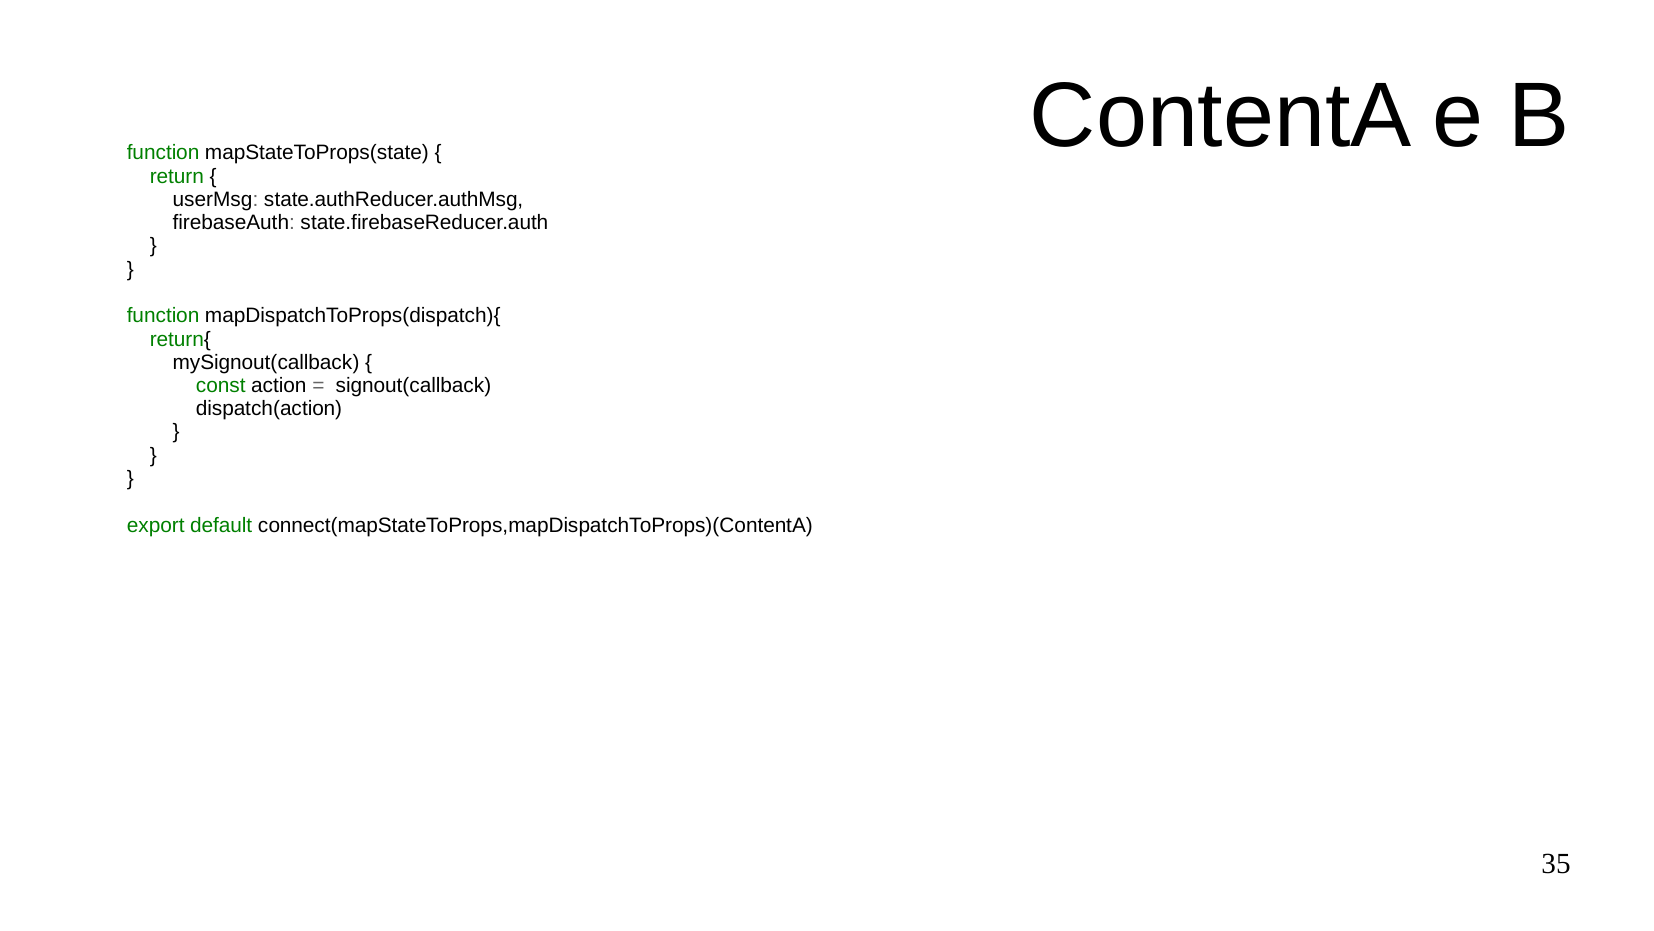

# ContentA e B
function mapStateToProps(state) {
 return {
 userMsg: state.authReducer.authMsg,
 firebaseAuth: state.firebaseReducer.auth
 }
}
function mapDispatchToProps(dispatch){
 return{
 mySignout(callback) {
 const action = signout(callback)
 dispatch(action)
 }
 }
}
export default connect(mapStateToProps,mapDispatchToProps)(ContentA)
35